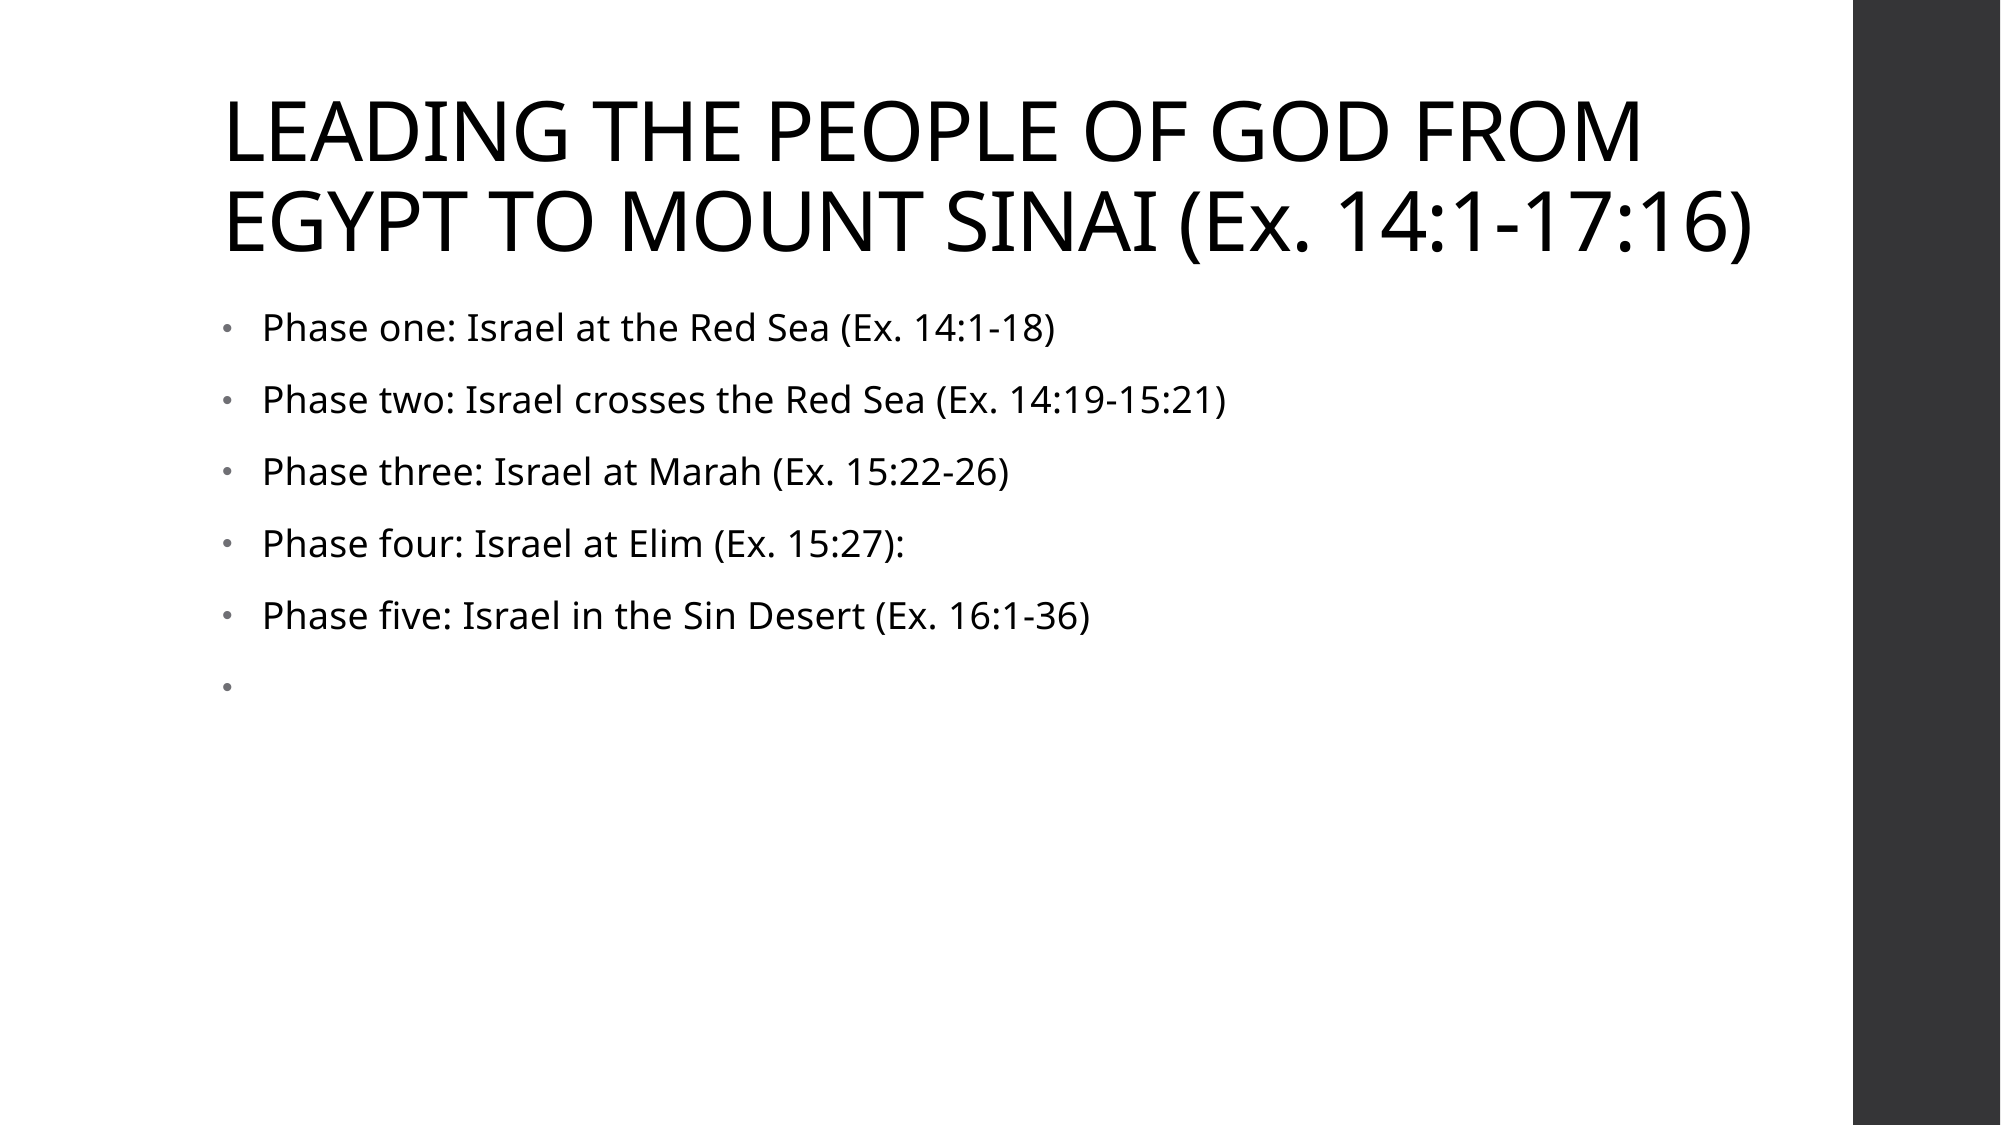

# LEADING THE PEOPLE OF GOD FROM EGYPT TO MOUNT SINAI (Ex. 14:1-17:16)
 Phase one: Israel at the Red Sea (Ex. 14:1-18)
 Phase two: Israel crosses the Red Sea (Ex. 14:19-15:21)
 Phase three: Israel at Marah (Ex. 15:22-26)
 Phase four: Israel at Elim (Ex. 15:27):
 Phase five: Israel in the Sin Desert (Ex. 16:1-36)